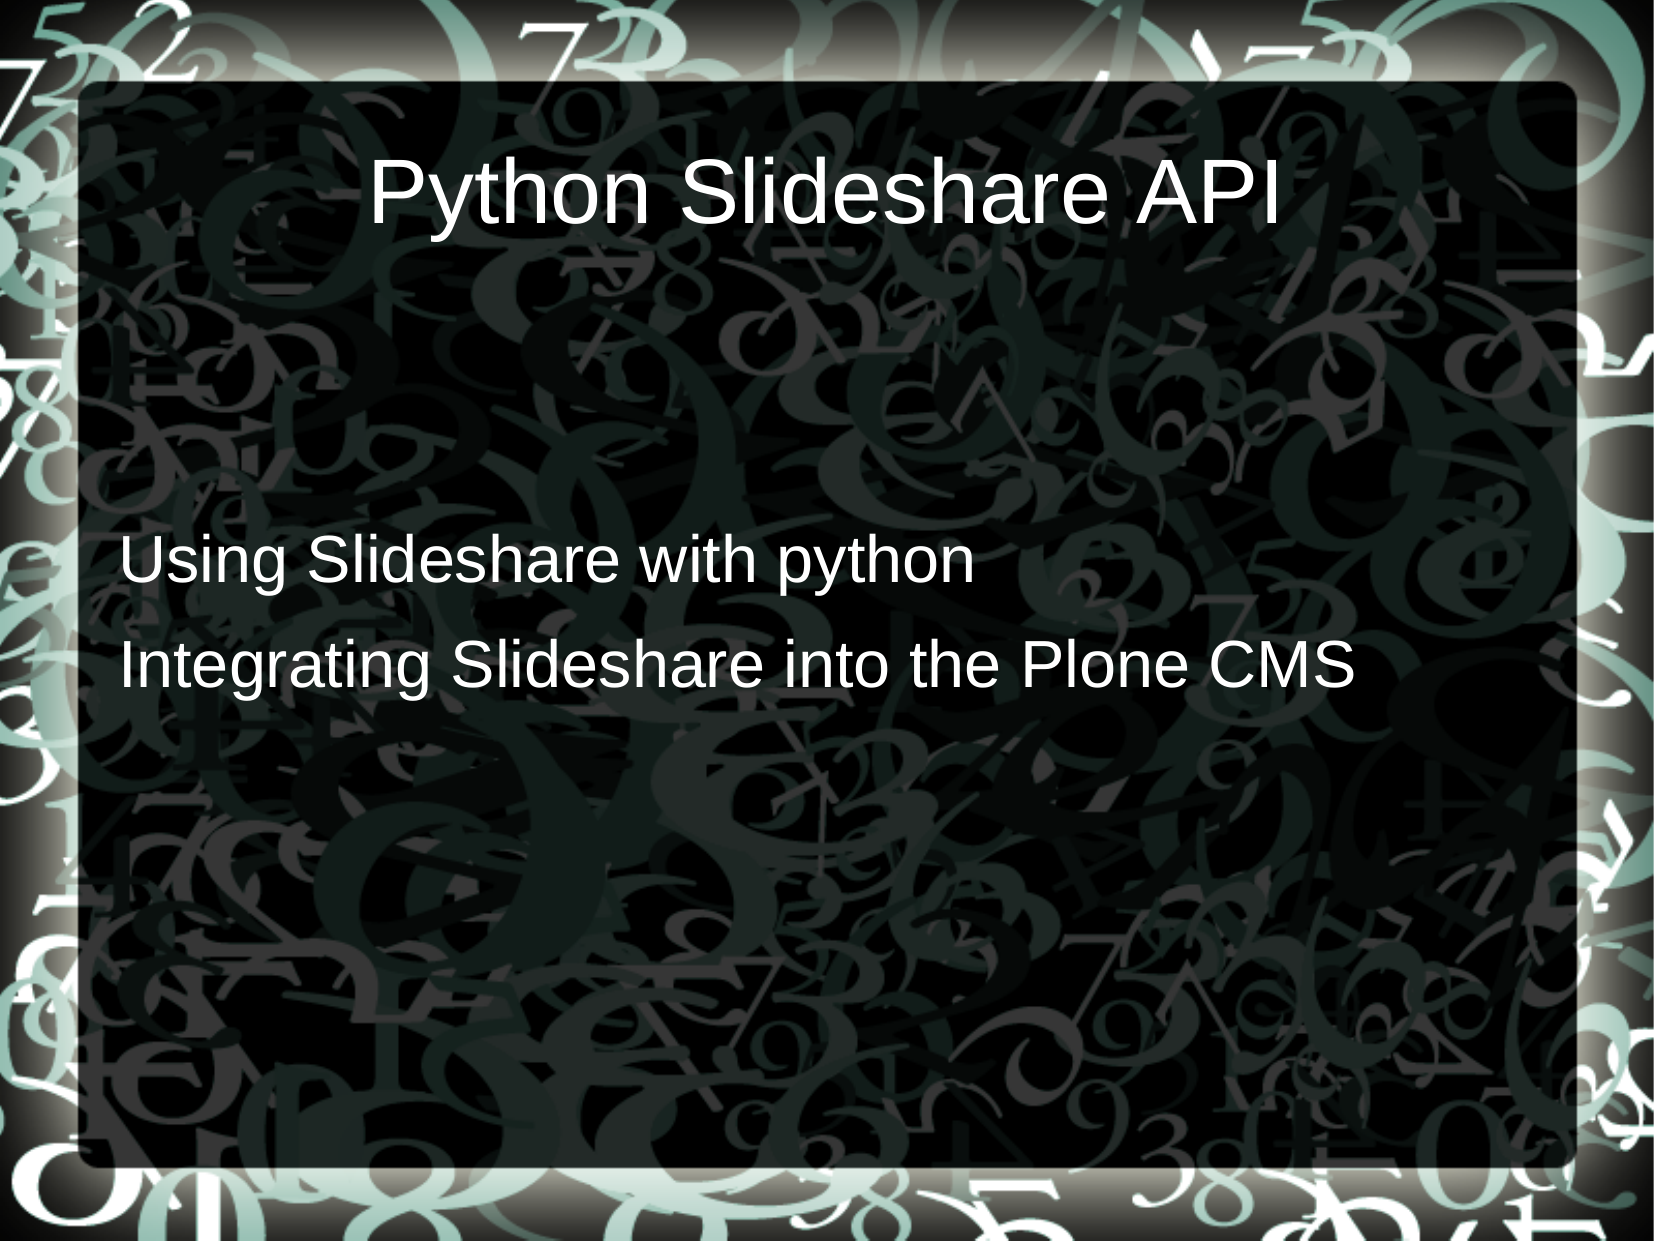

# Python Slideshare API
Using Slideshare with python
Integrating Slideshare into the Plone CMS